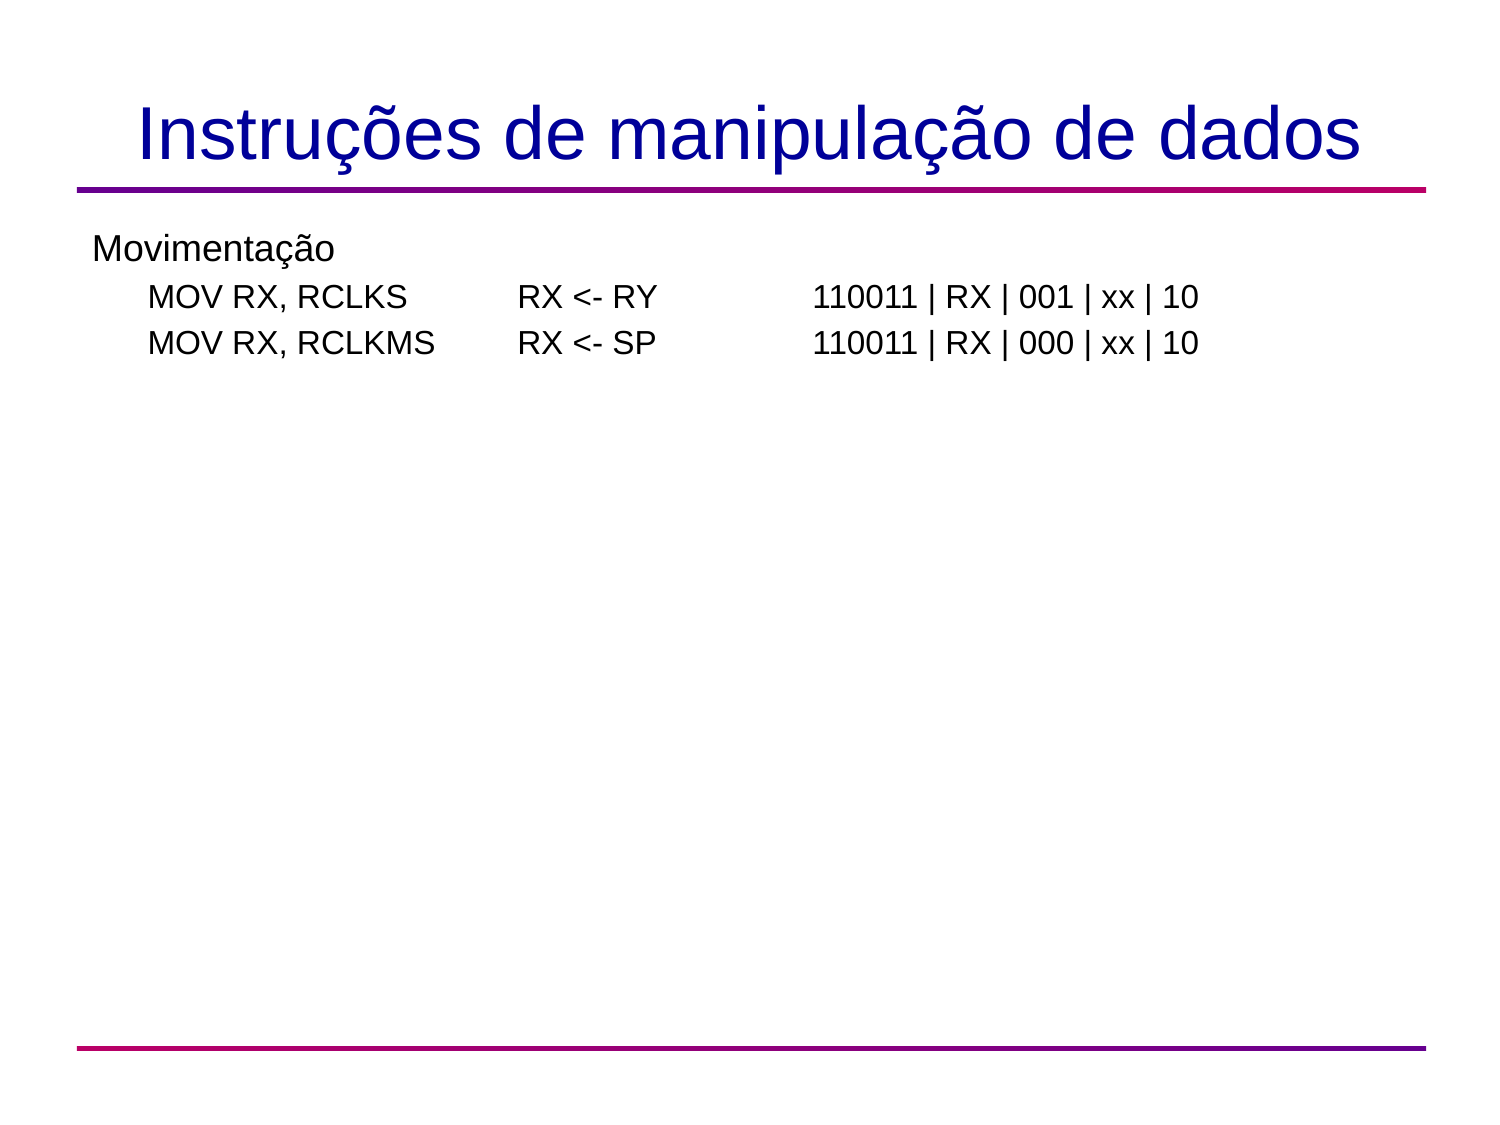

# Instruções de manipulação de dados
Movimentação
 MOV RX, RCLKS		RX <- RY			110011 | RX | 001 | xx | 10
 MOV RX, RCLKMS		RX <- SP			110011 | RX | 000 | xx | 10